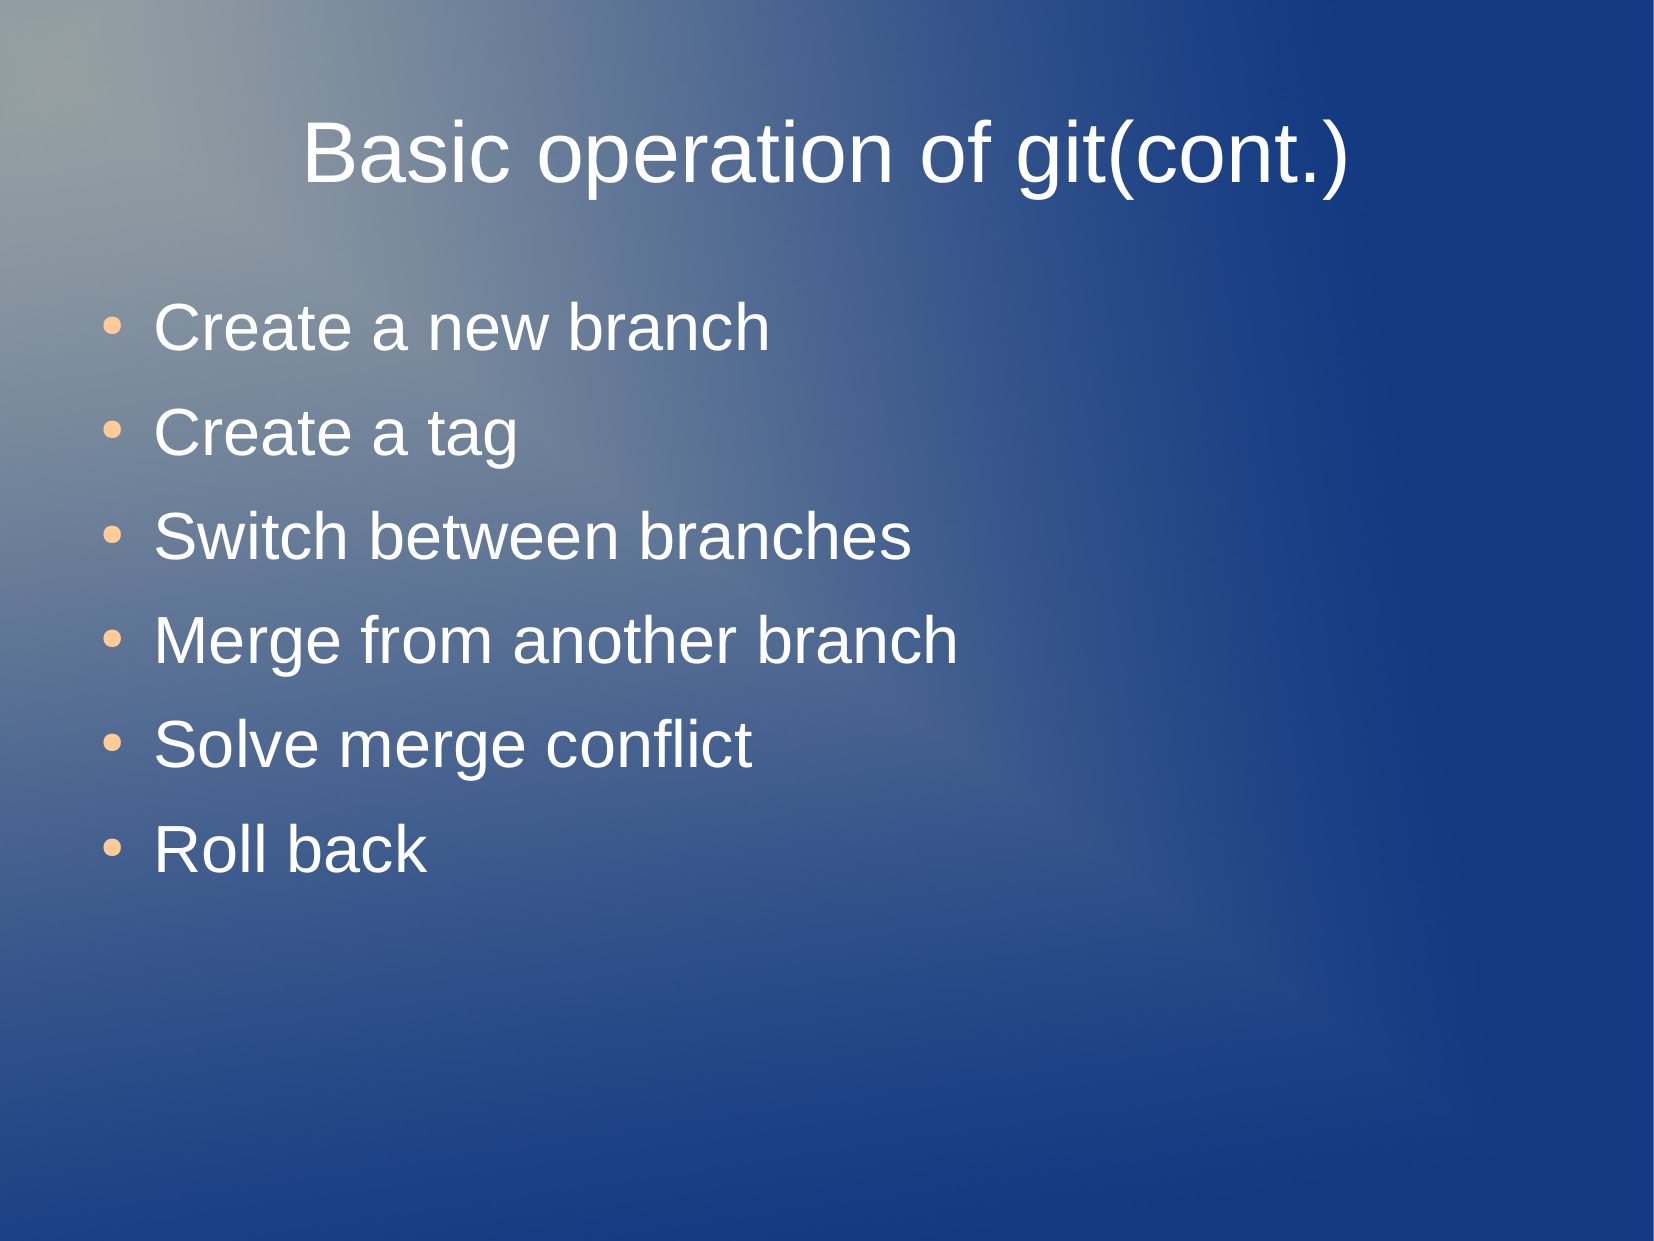

# Basic operation of git(cont.)
Create a new branch
Create a tag
Switch between branches
Merge from another branch
Solve merge conflict
Roll back